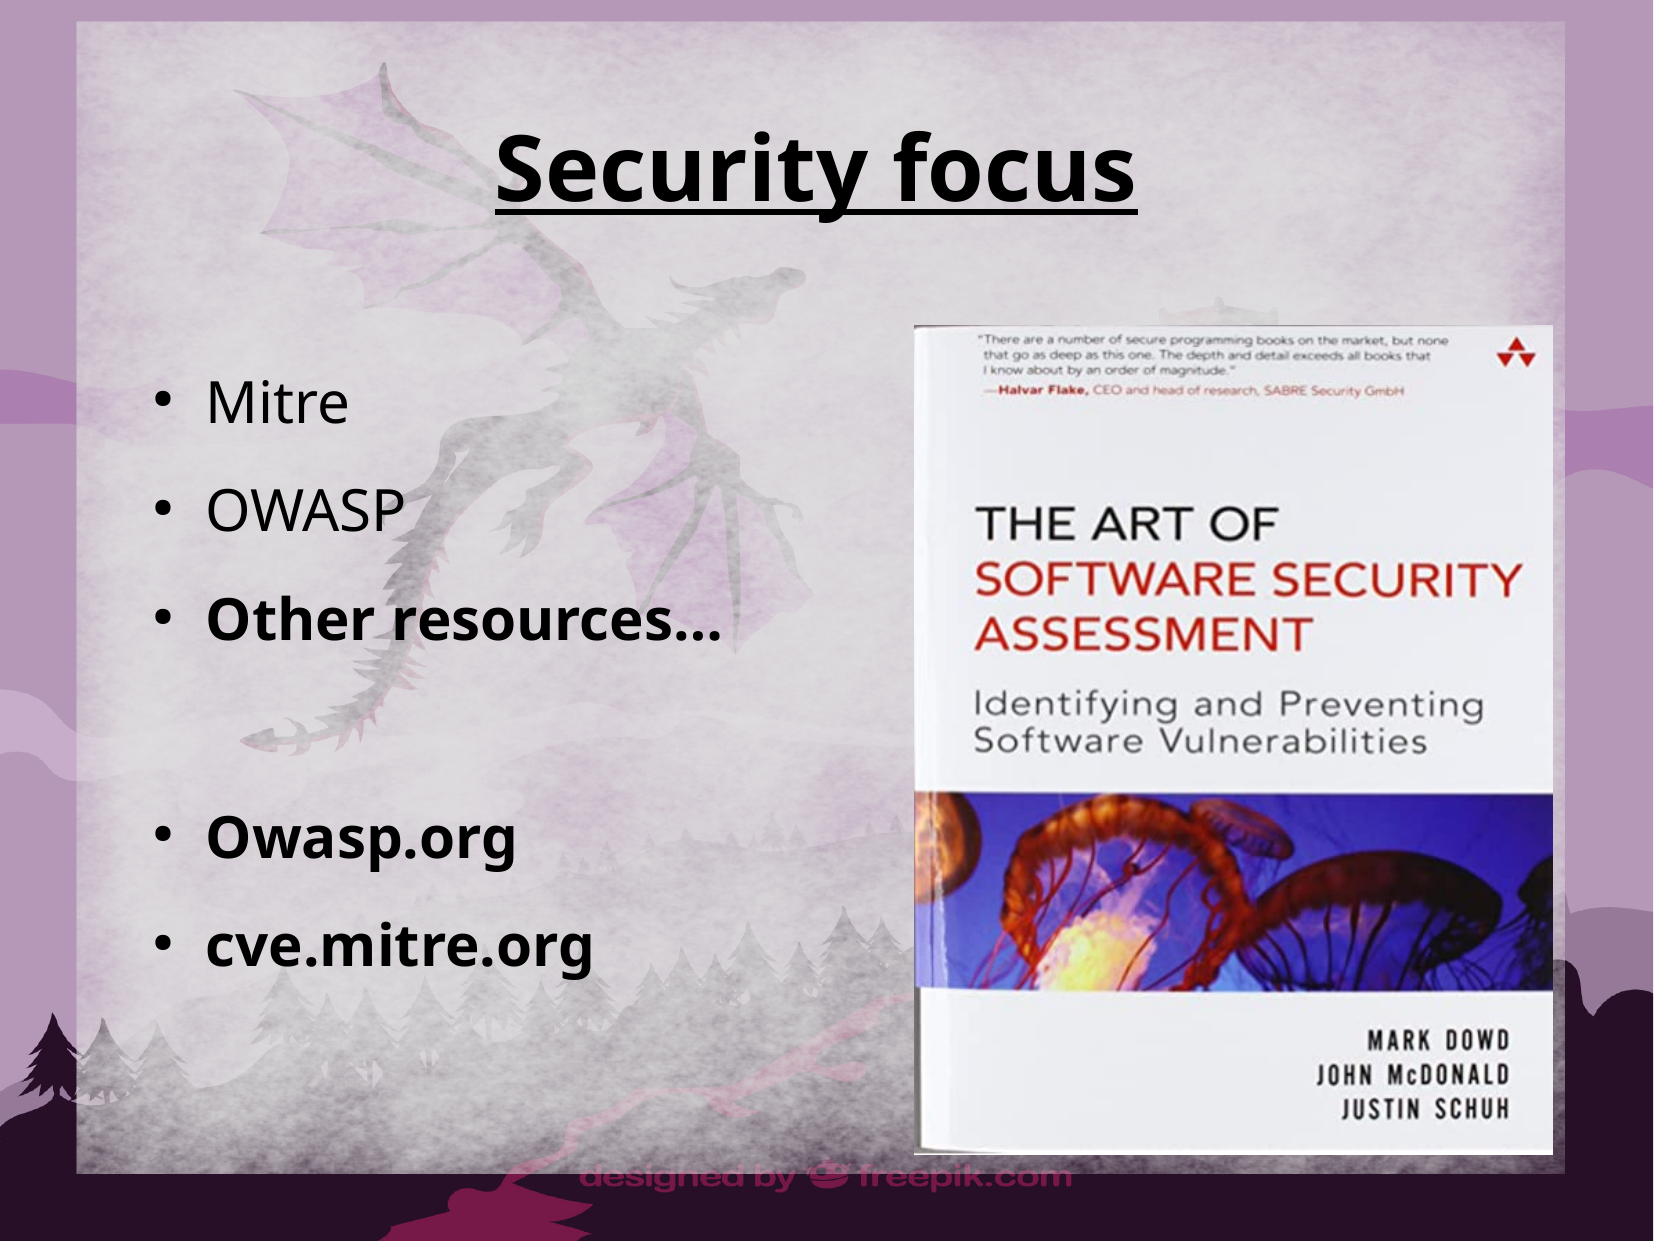

# Security focus
Mitre
OWASP
Other resources…
Owasp.org
cve.mitre.org